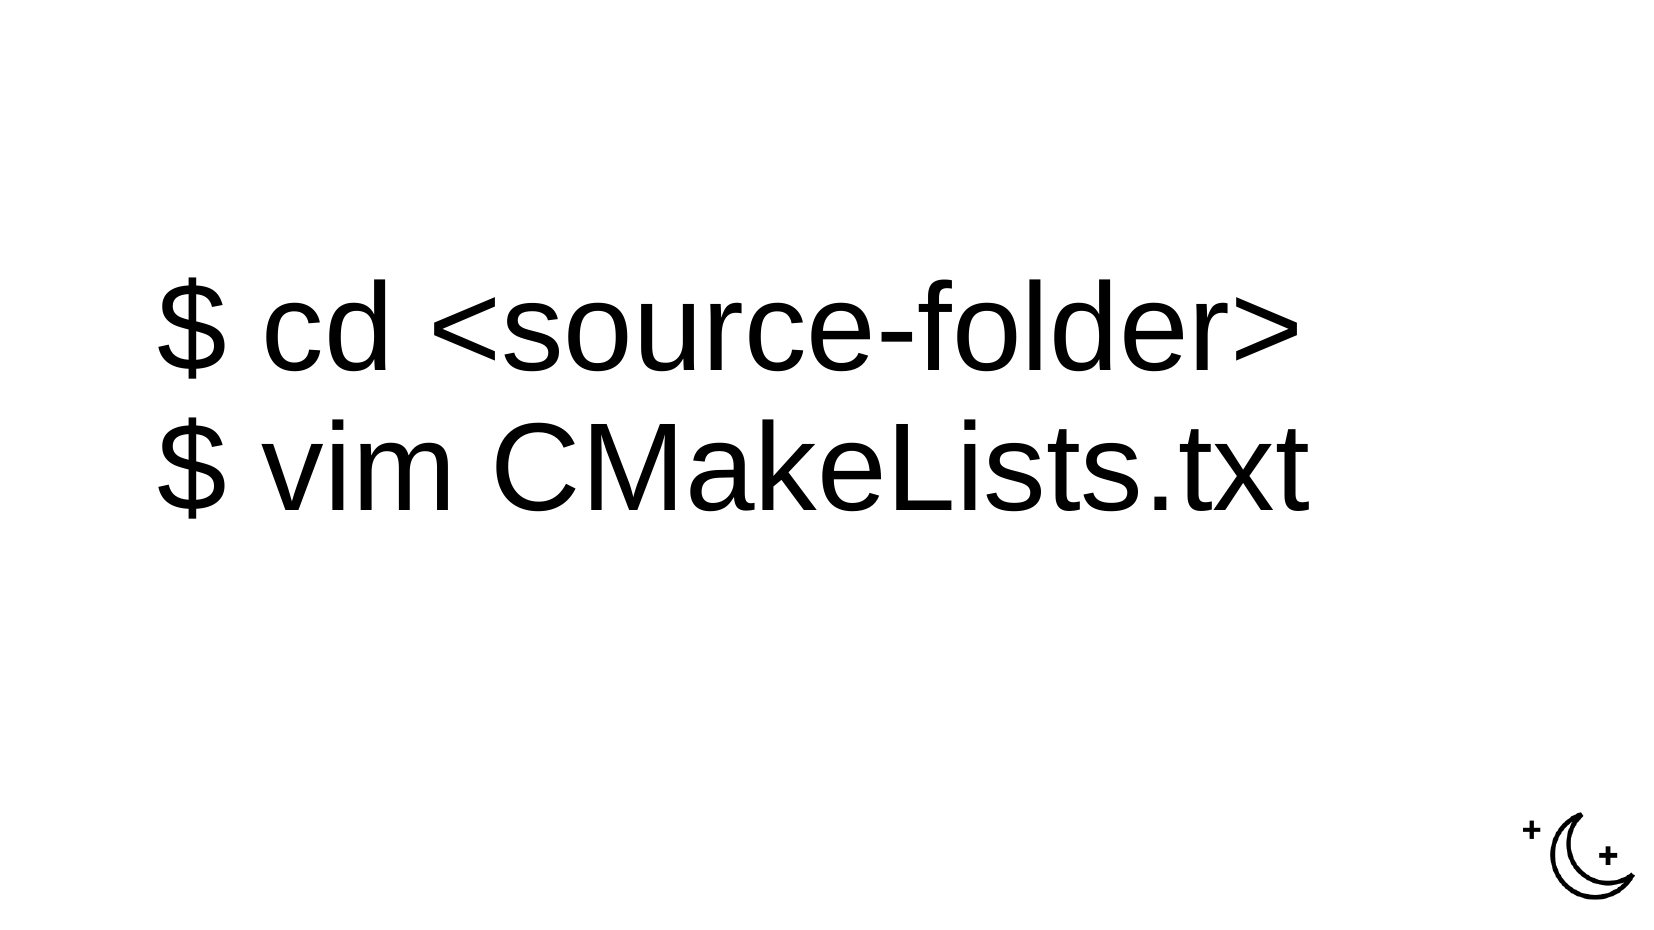

# $ cd <source-folder>
	$ vim CMakeLists.txt